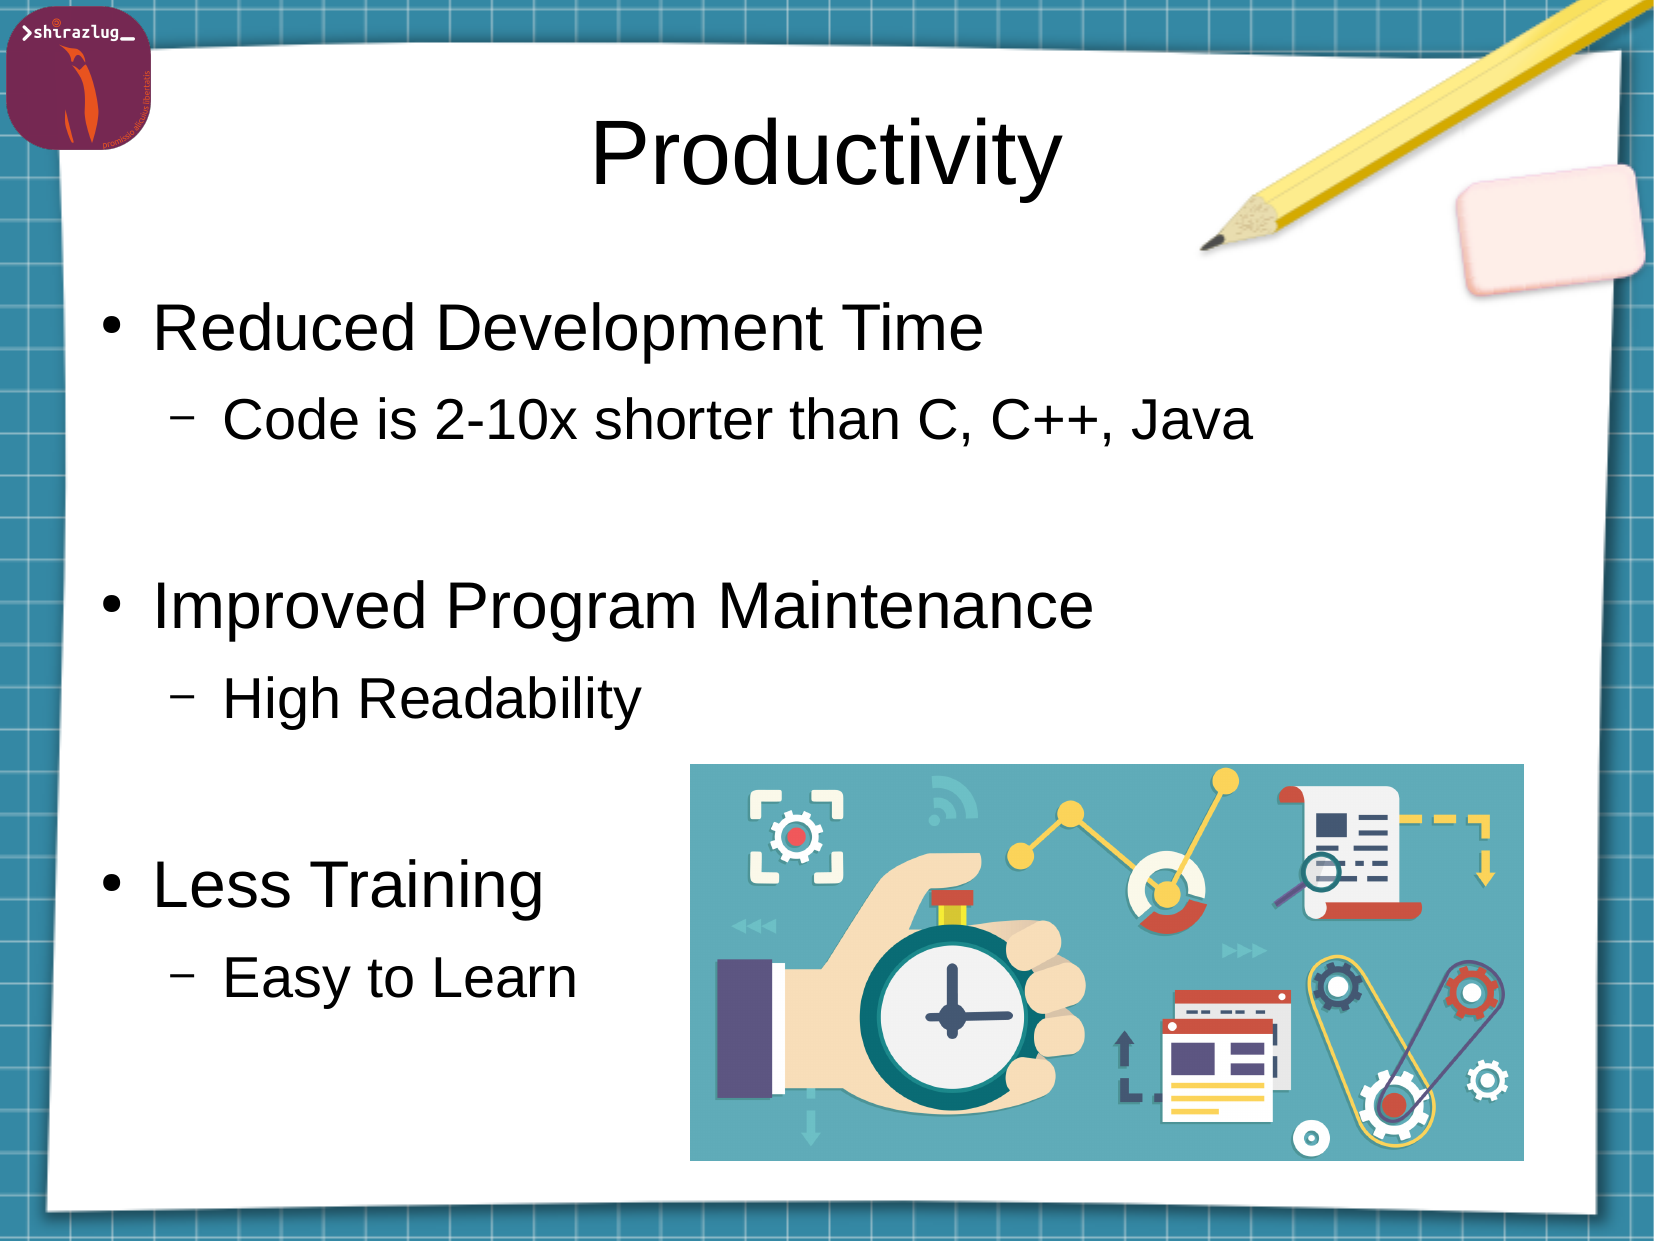

# Productivity
Reduced Development Time
Code is 2-10x shorter than C, C++, Java
Improved Program Maintenance
High Readability
Less Training
Easy to Learn